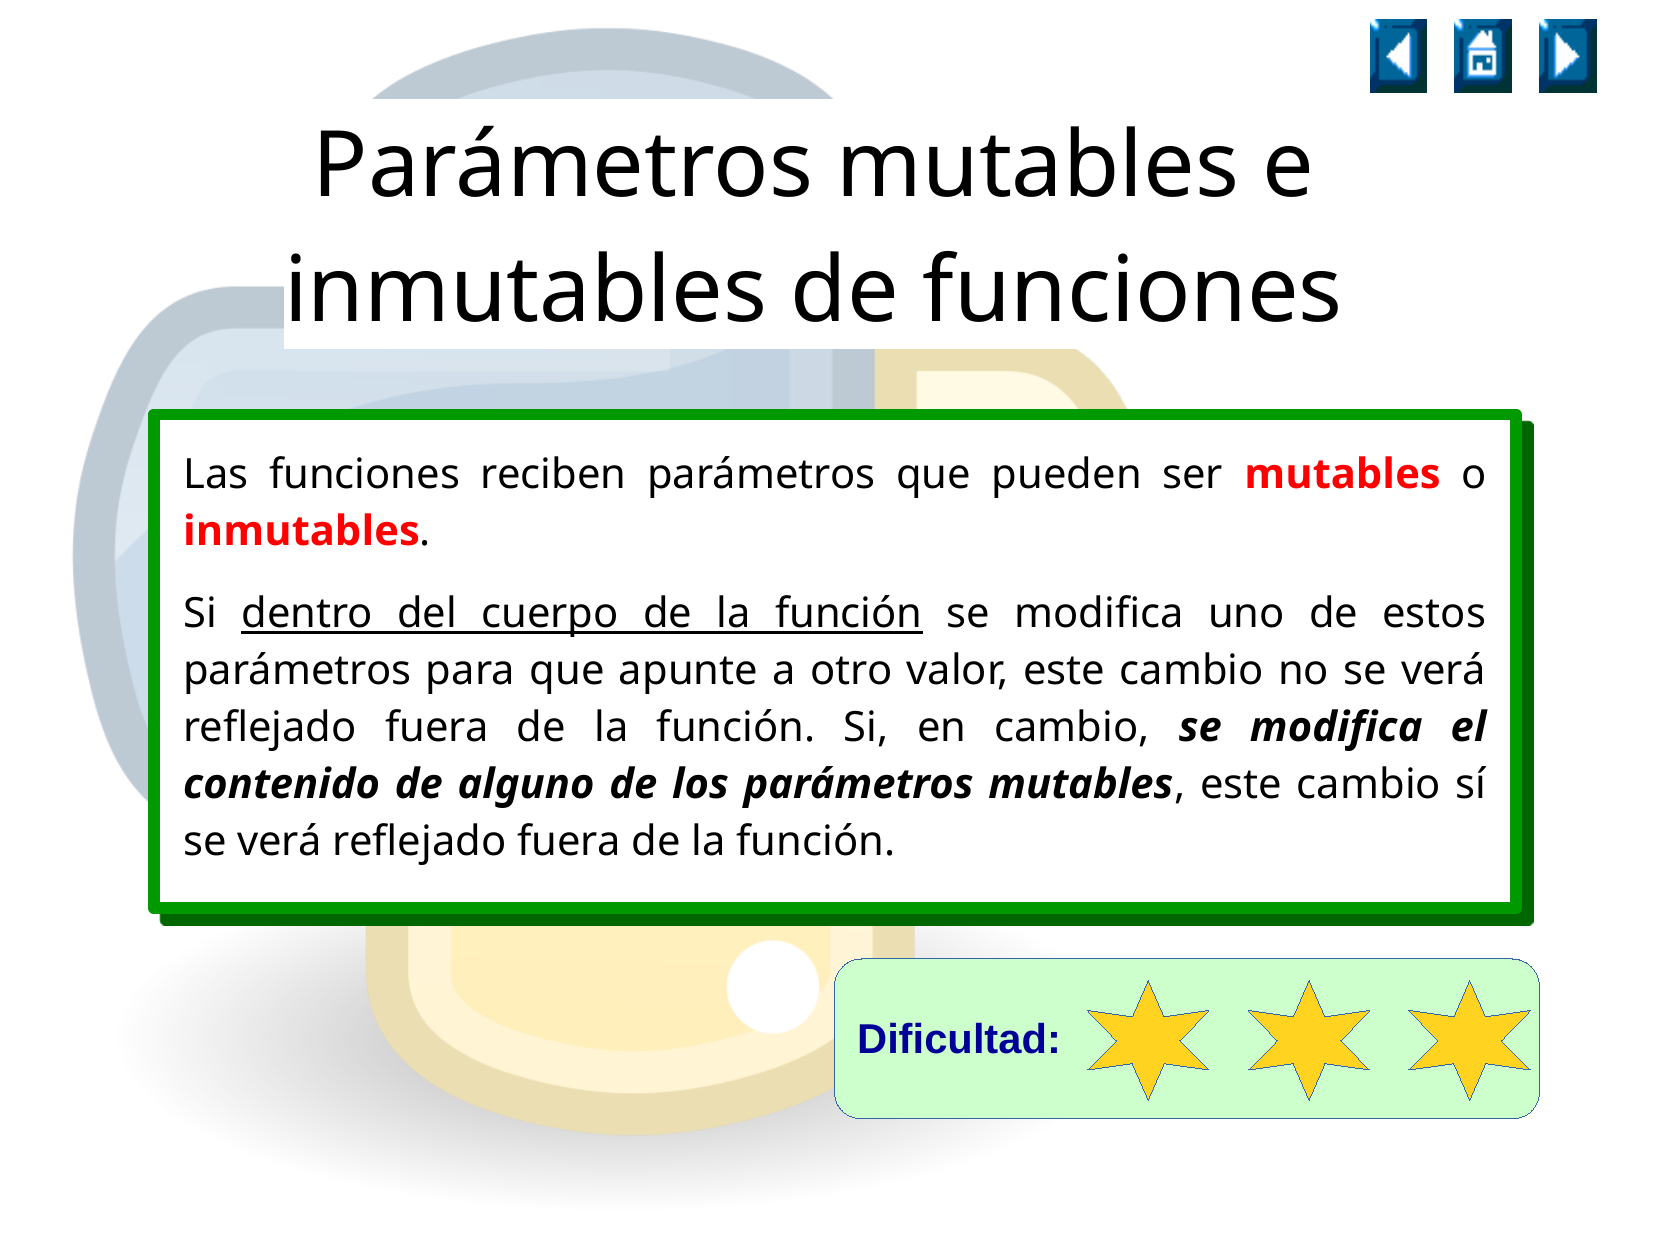

# Parámetros mutables e inmutables de funciones
Las funciones reciben parámetros que pueden ser mutables o inmutables.
Si dentro del cuerpo de la función se modifica uno de estos parámetros para que apunte a otro valor, este cambio no se verá reflejado fuera de la función. Si, en cambio, se modifica el contenido de alguno de los parámetros mutables, este cambio sí se verá reflejado fuera de la función.
Dificultad: